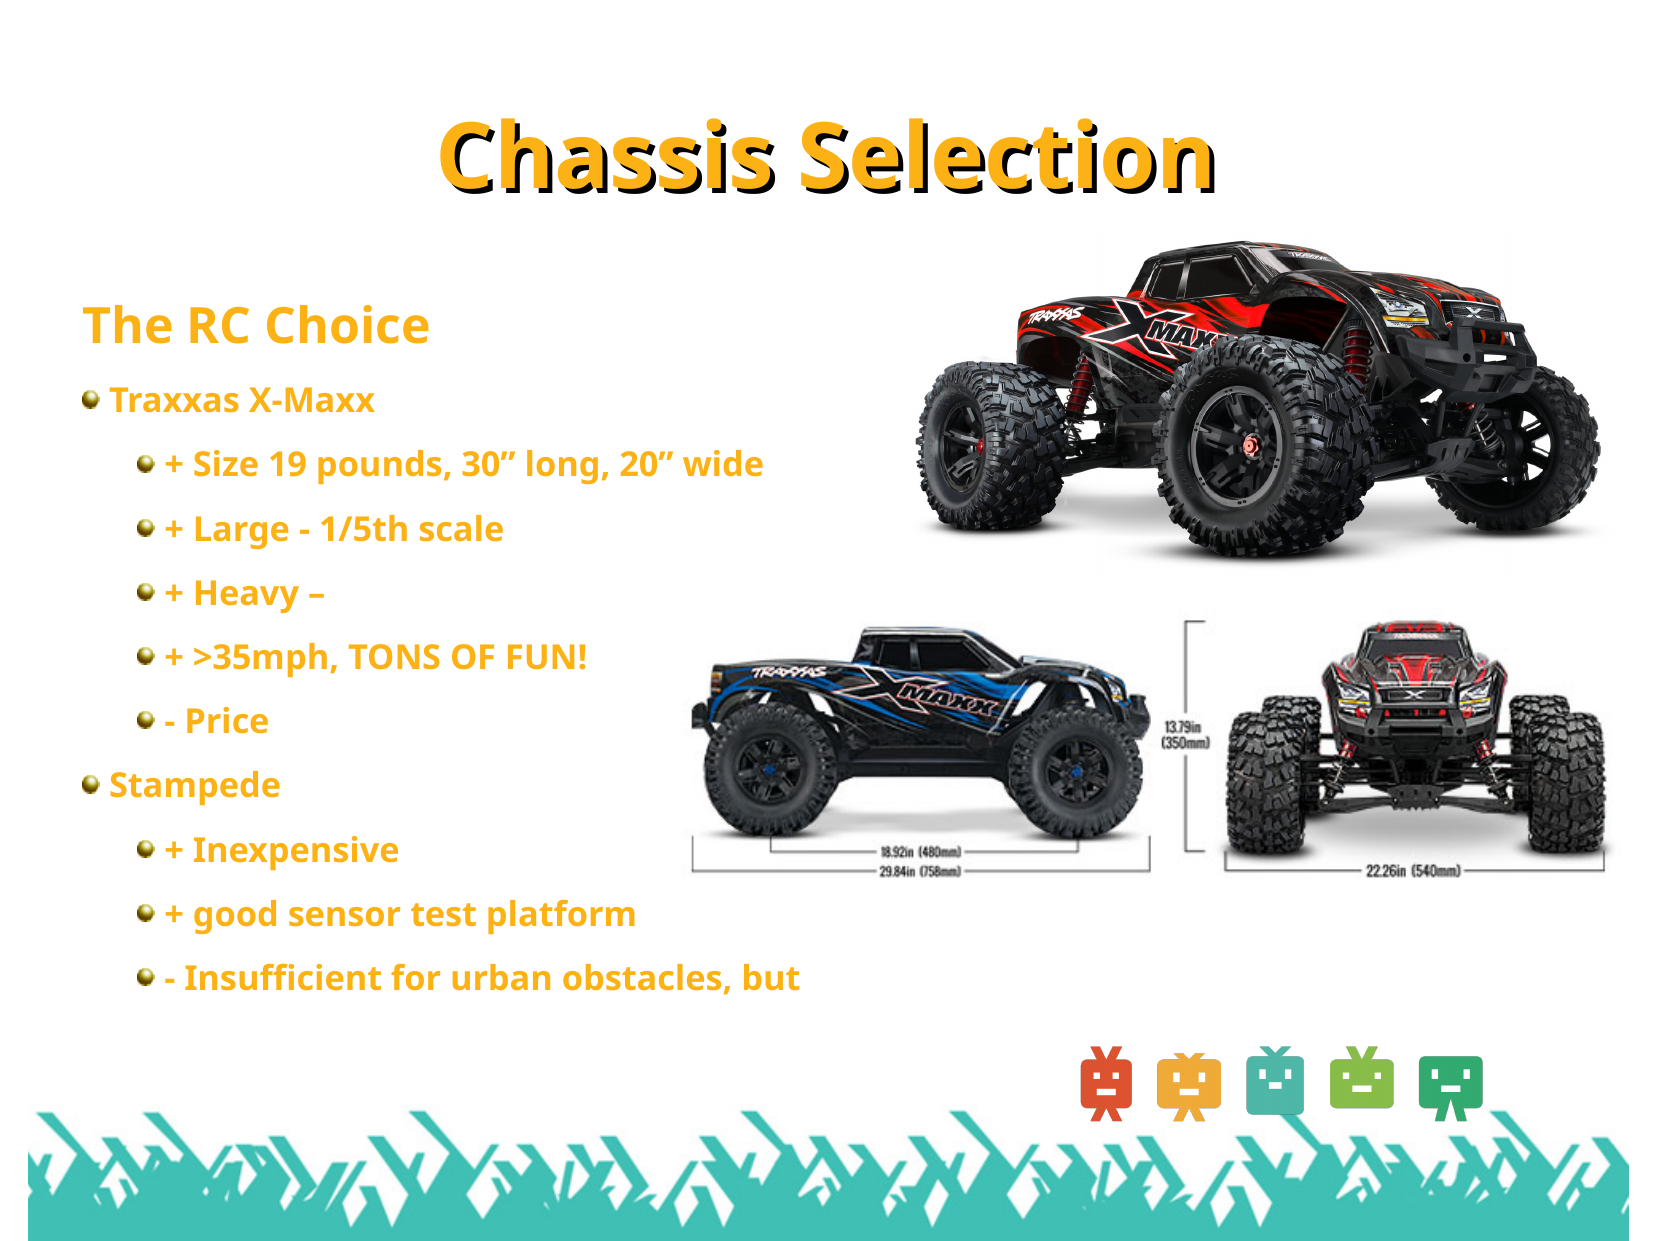

# Chassis Selection
The RC Choice
Traxxas X-Maxx
+ Size 19 pounds, 30” long, 20” wide
+ Large - 1/5th scale
+ Heavy –
+ >35mph, TONS OF FUN!
- Price
Stampede
+ Inexpensive
+ good sensor test platform
- Insufficient for urban obstacles, but